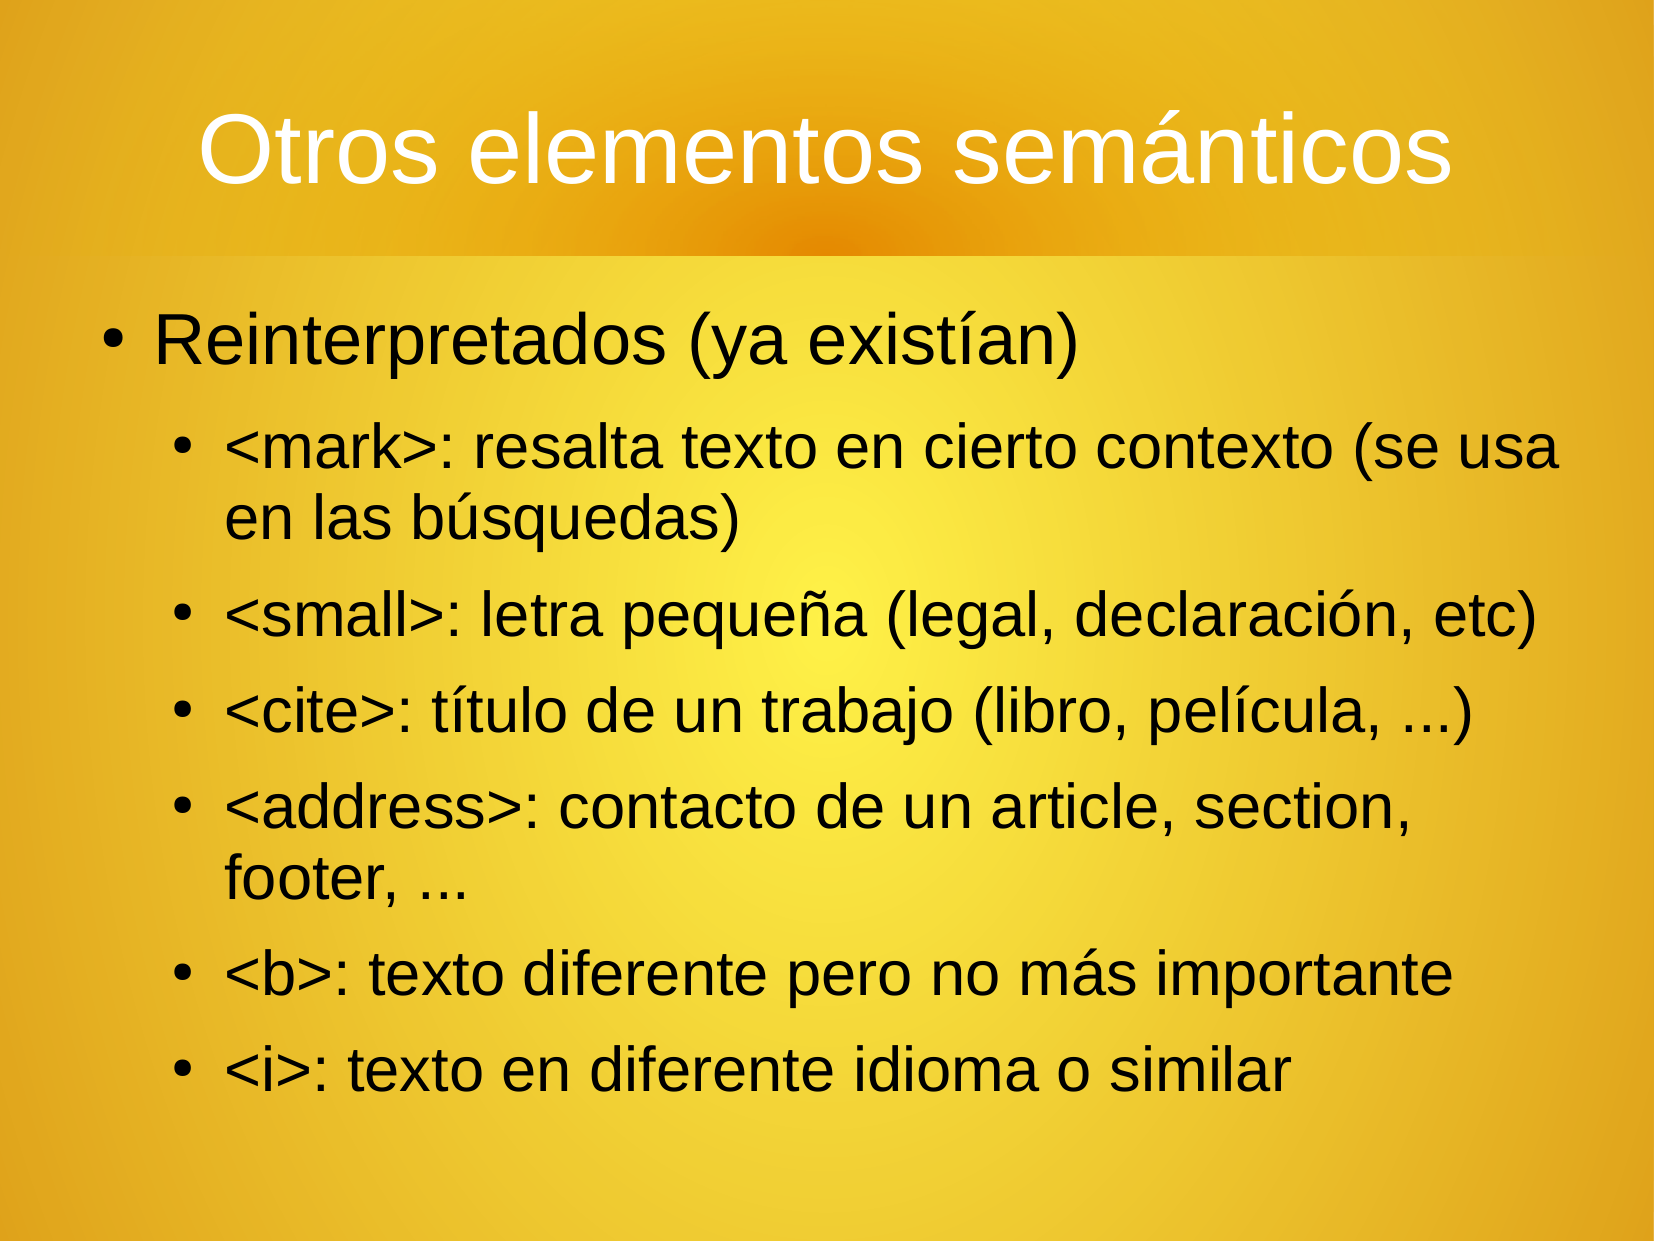

# Otros elementos semánticos
Reinterpretados (ya existían)
<mark>: resalta texto en cierto contexto (se usa en las búsquedas)
<small>: letra pequeña (legal, declaración, etc)
<cite>: título de un trabajo (libro, película, ...)
<address>: contacto de un article, section, footer, ...
<b>: texto diferente pero no más importante
<i>: texto en diferente idioma o similar